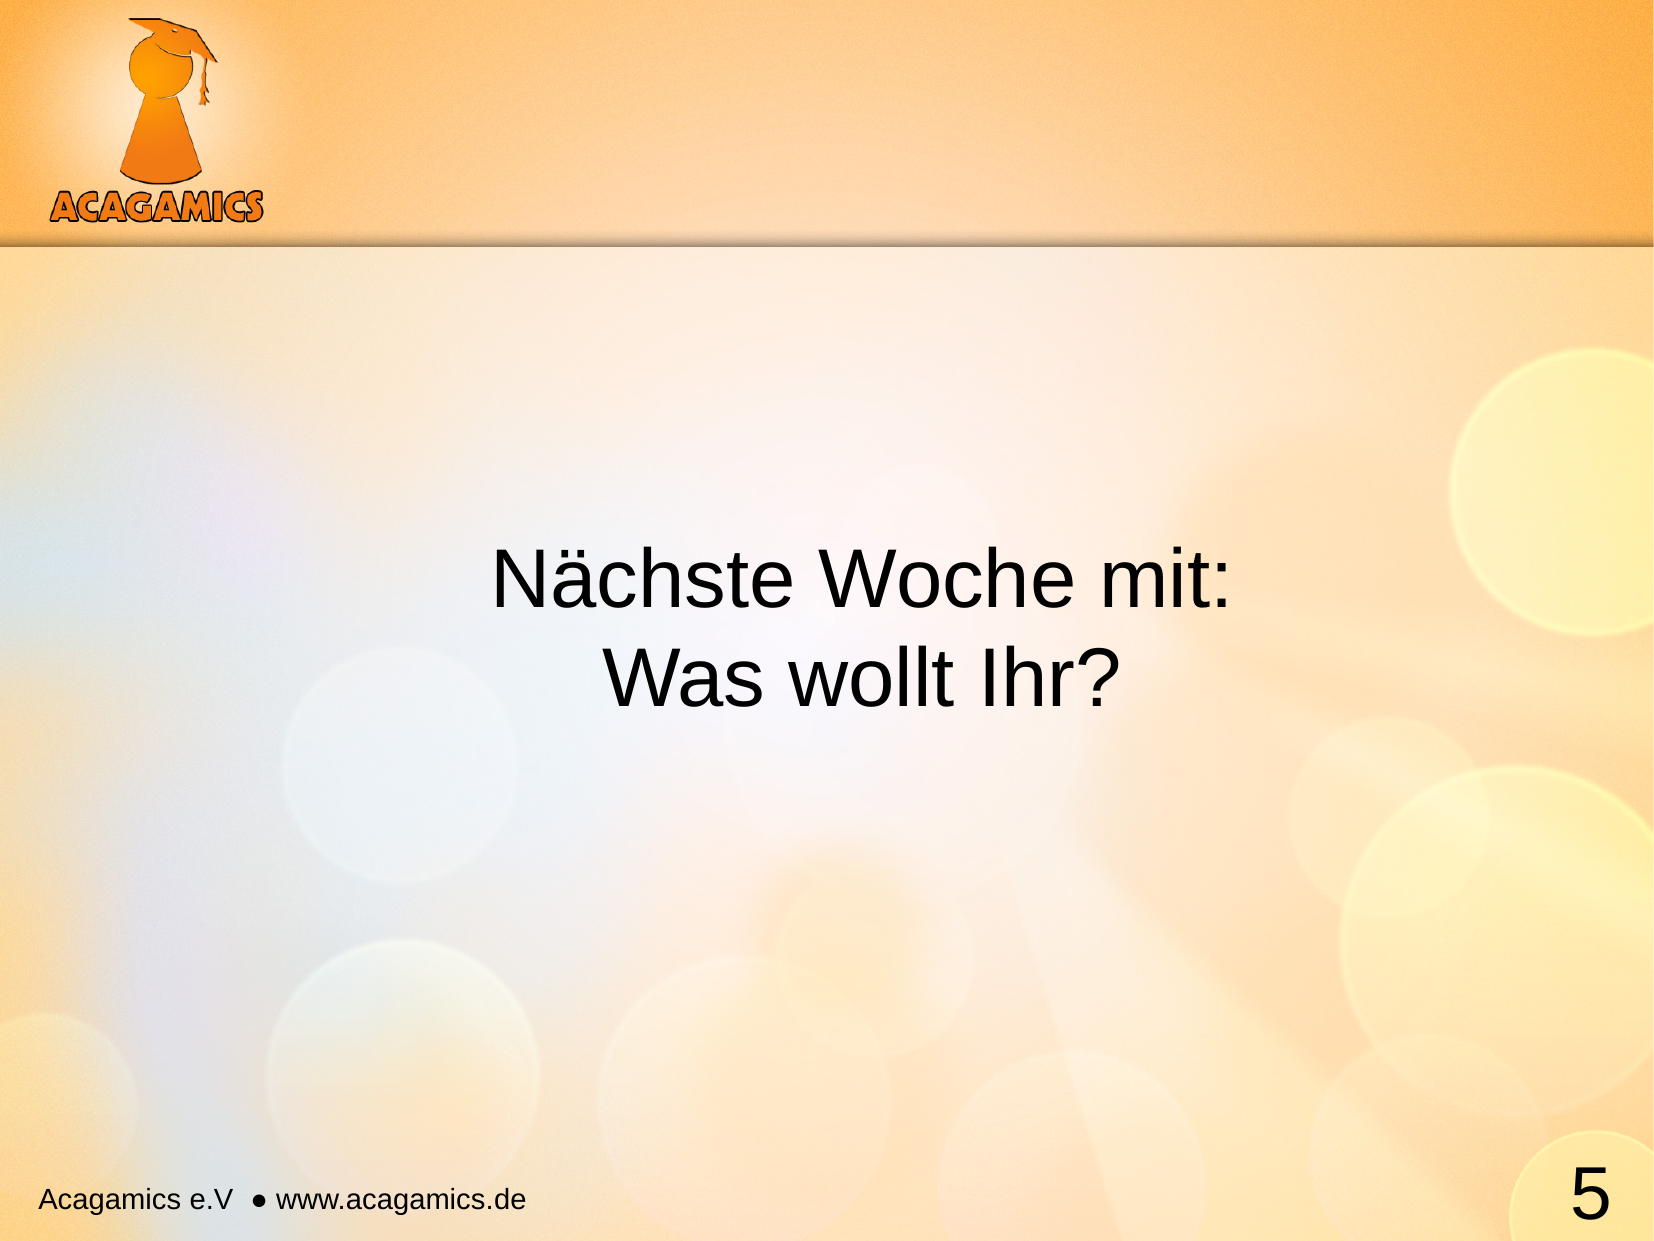

#
Nächste Woche mit:
Was wollt Ihr?
5